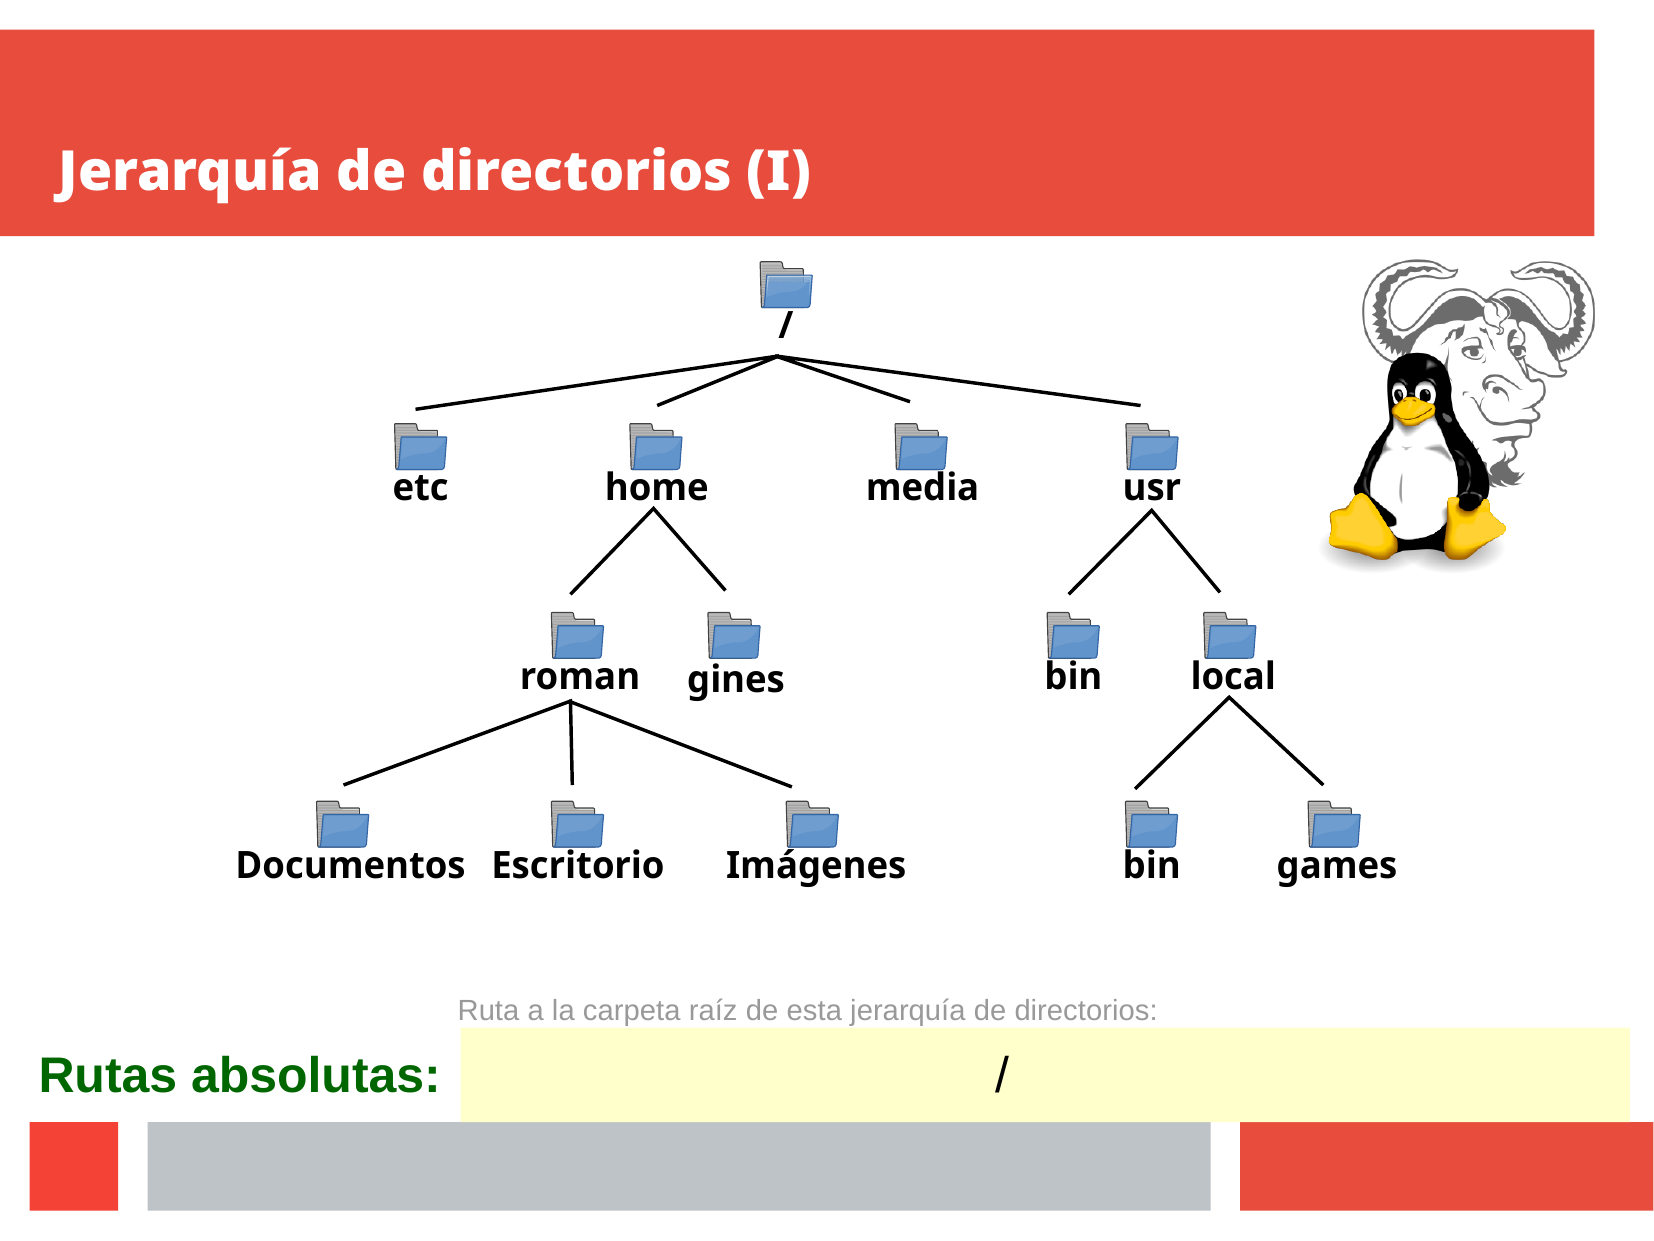

# Jerarquía de directorios (I)
Ruta a la carpeta raíz de esta jerarquía de directorios:
/
Rutas absolutas: